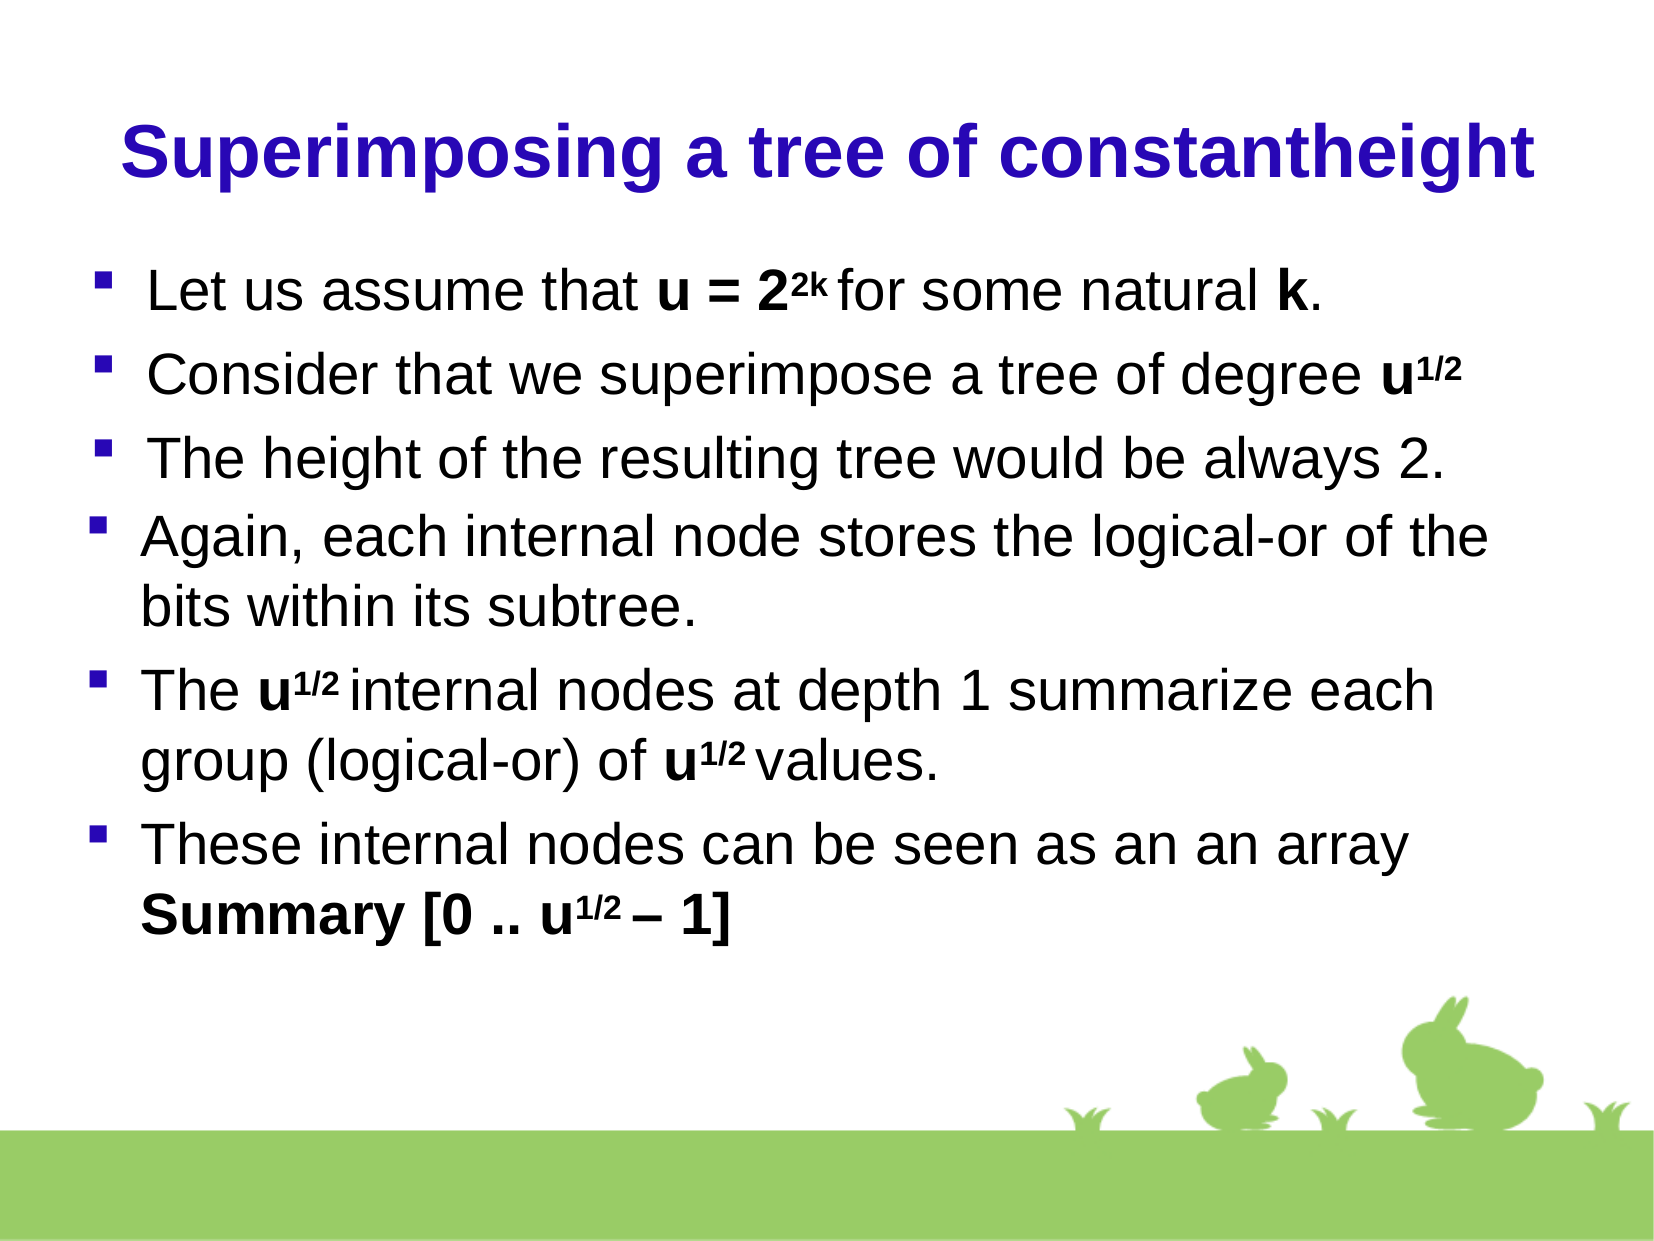

Superimposing a tree of constantheight
Let us assume that u = 22k for some natural k.
Consider that we superimpose a tree of degree u1/2
The height of the resulting tree would be always 2.
Again, each internal node stores the logical-or of the bits within its subtree.
The u1/2 internal nodes at depth 1 summarize each group (logical-or) of u1/2 values.
These internal nodes can be seen as an an array
Summary [0 .. u1/2 – 1]